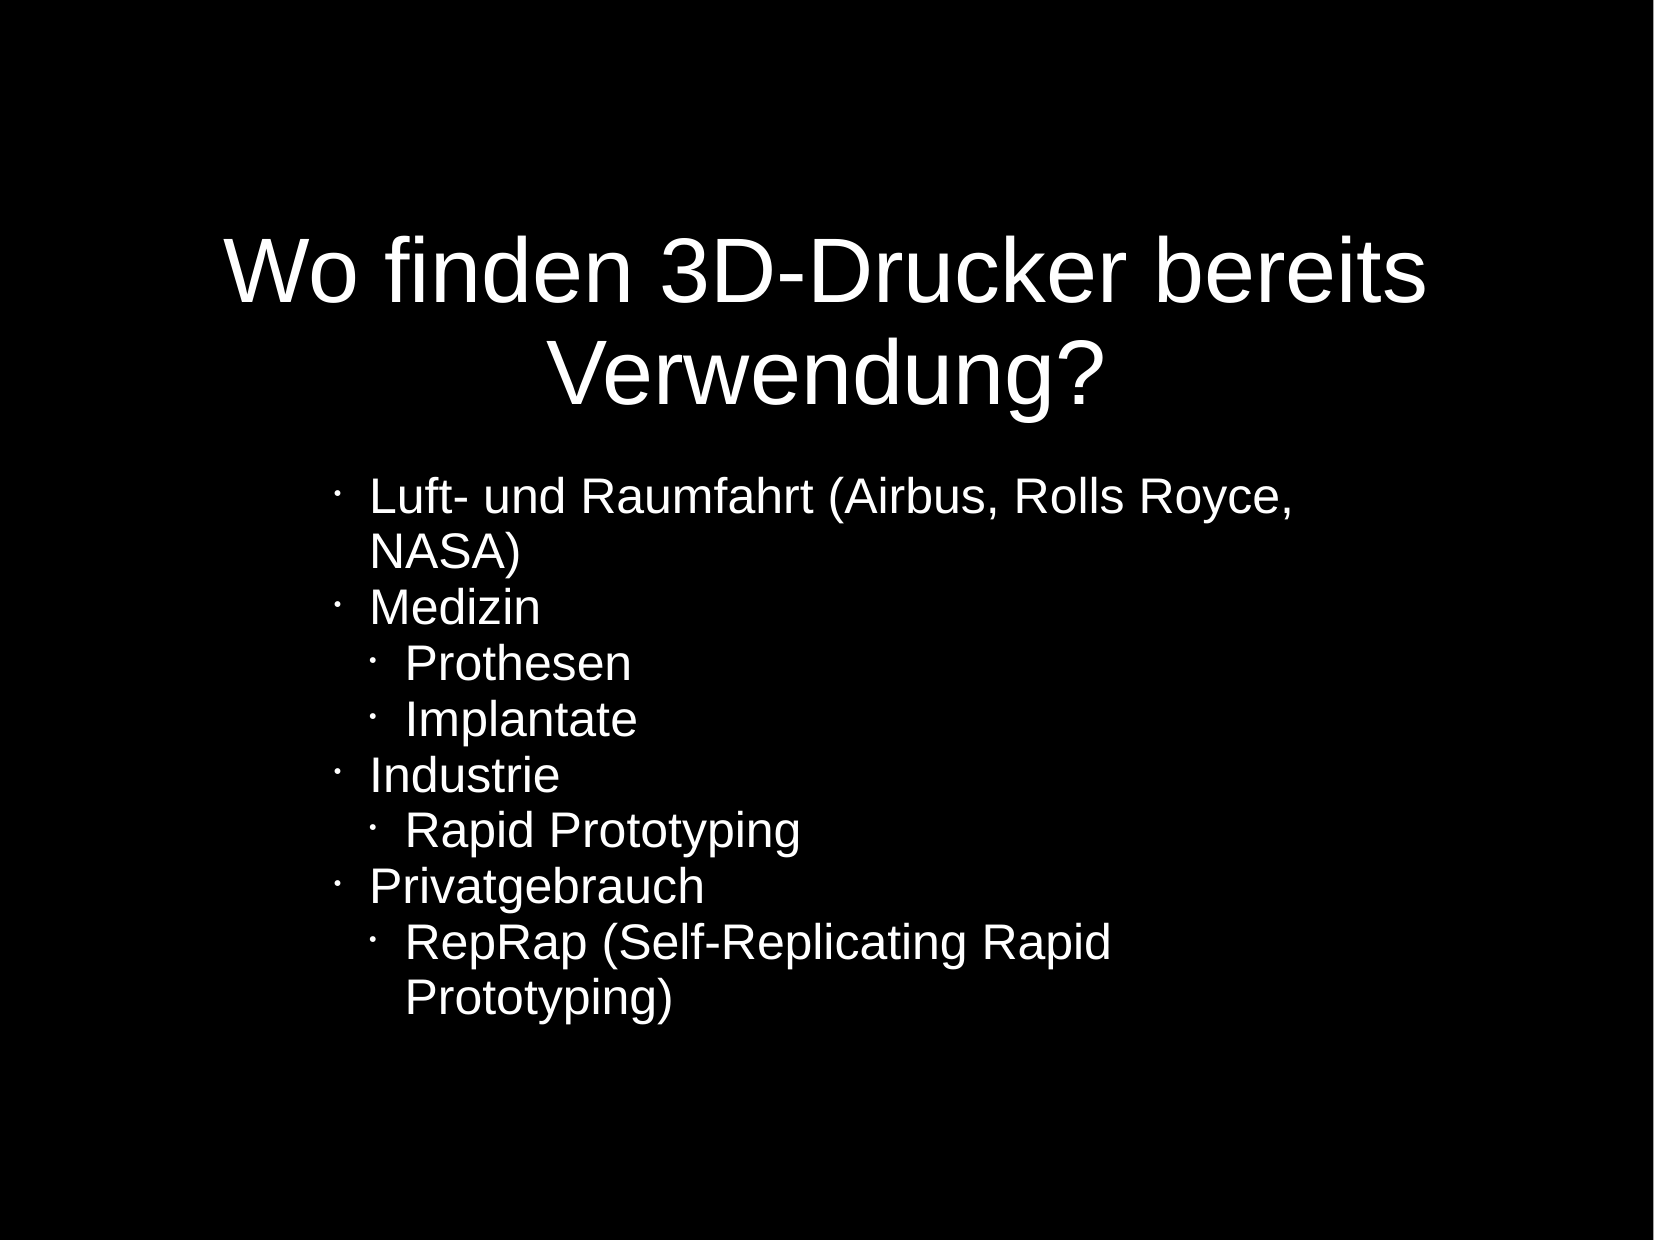

# Wo finden 3D-Drucker bereits Verwendung?
Luft- und Raumfahrt (Airbus, Rolls Royce, NASA)
Medizin
Prothesen
Implantate
Industrie
Rapid Prototyping
Privatgebrauch
RepRap (Self-Replicating Rapid Prototyping)